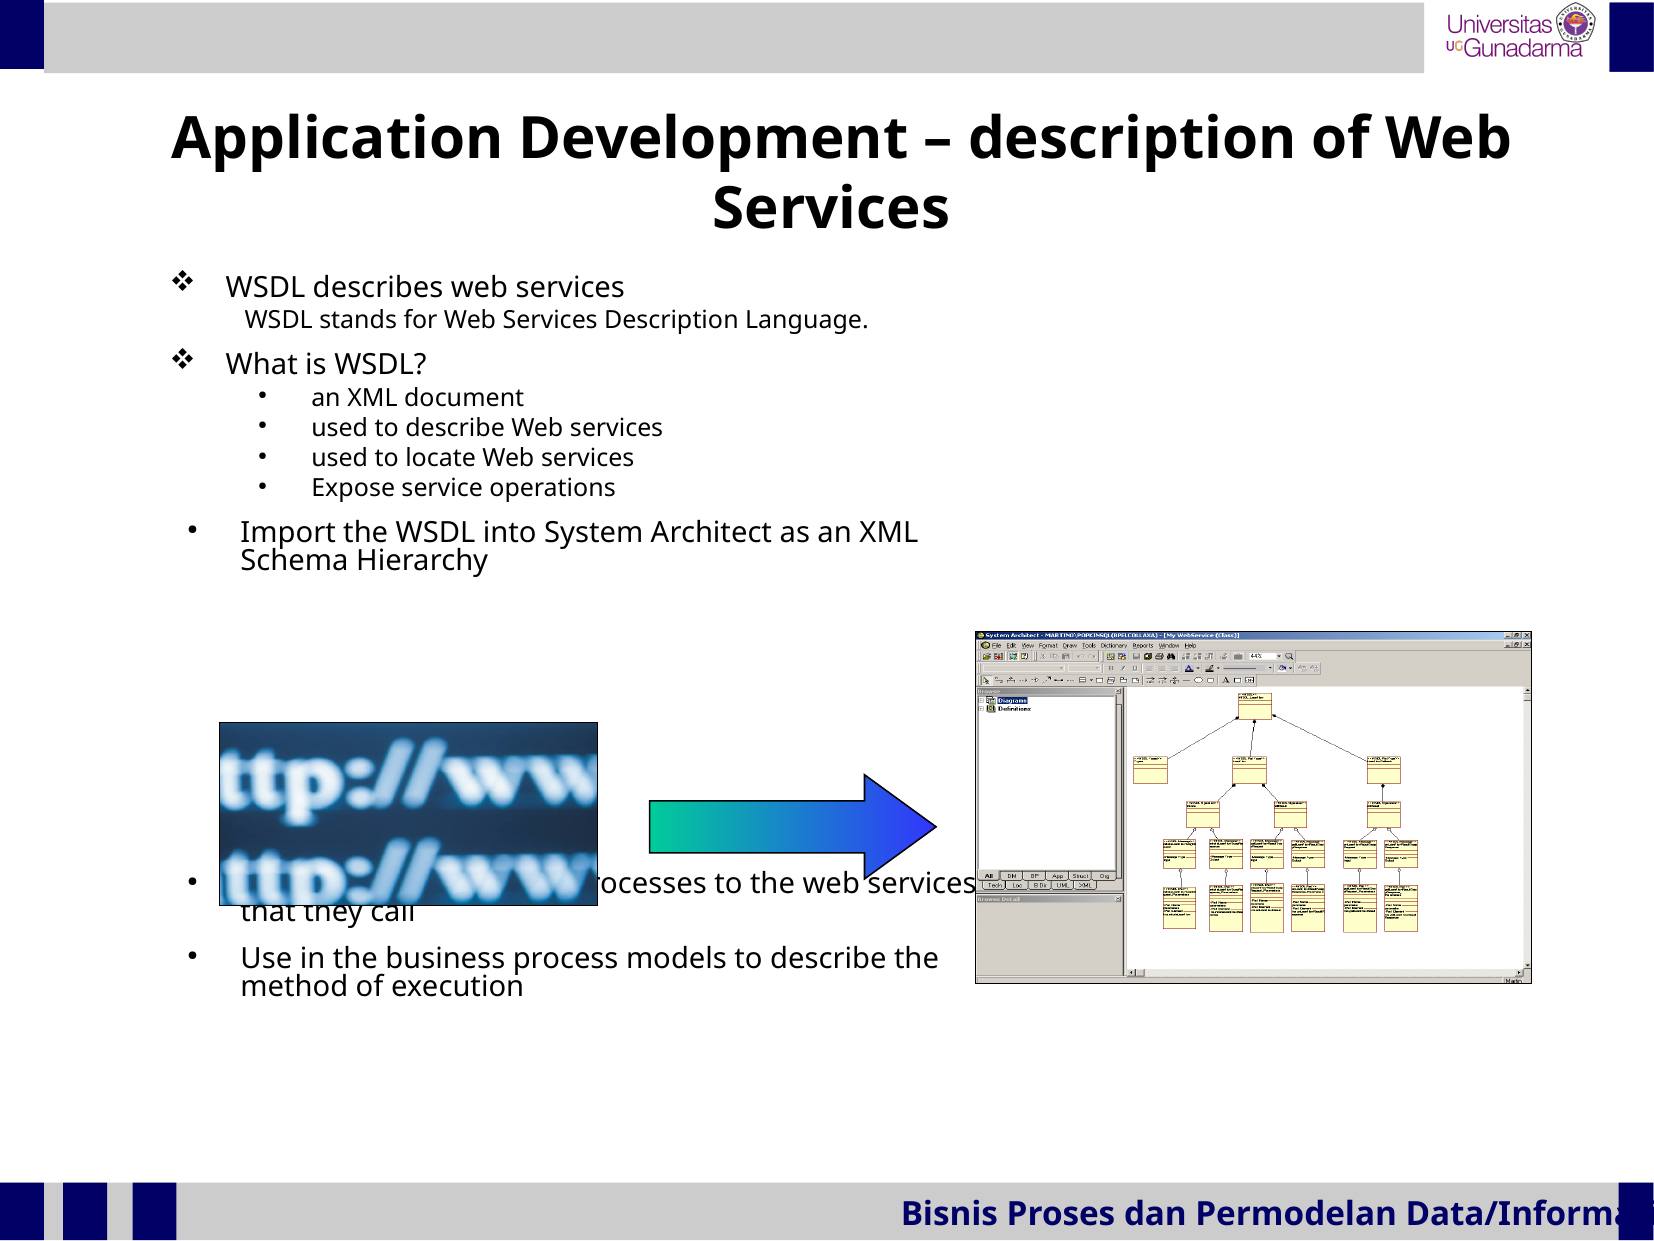

# Application Development – description of Web Services
WSDL describes web services
WSDL stands for Web Services Description Language.
What is WSDL?
an XML document
used to describe Web services
used to locate Web services
Expose service operations
Import the WSDL into System Architect as an XML Schema Hierarchy
	Web Service
Need to relate business processes to the web services that they call
Use in the business process models to describe the method of execution